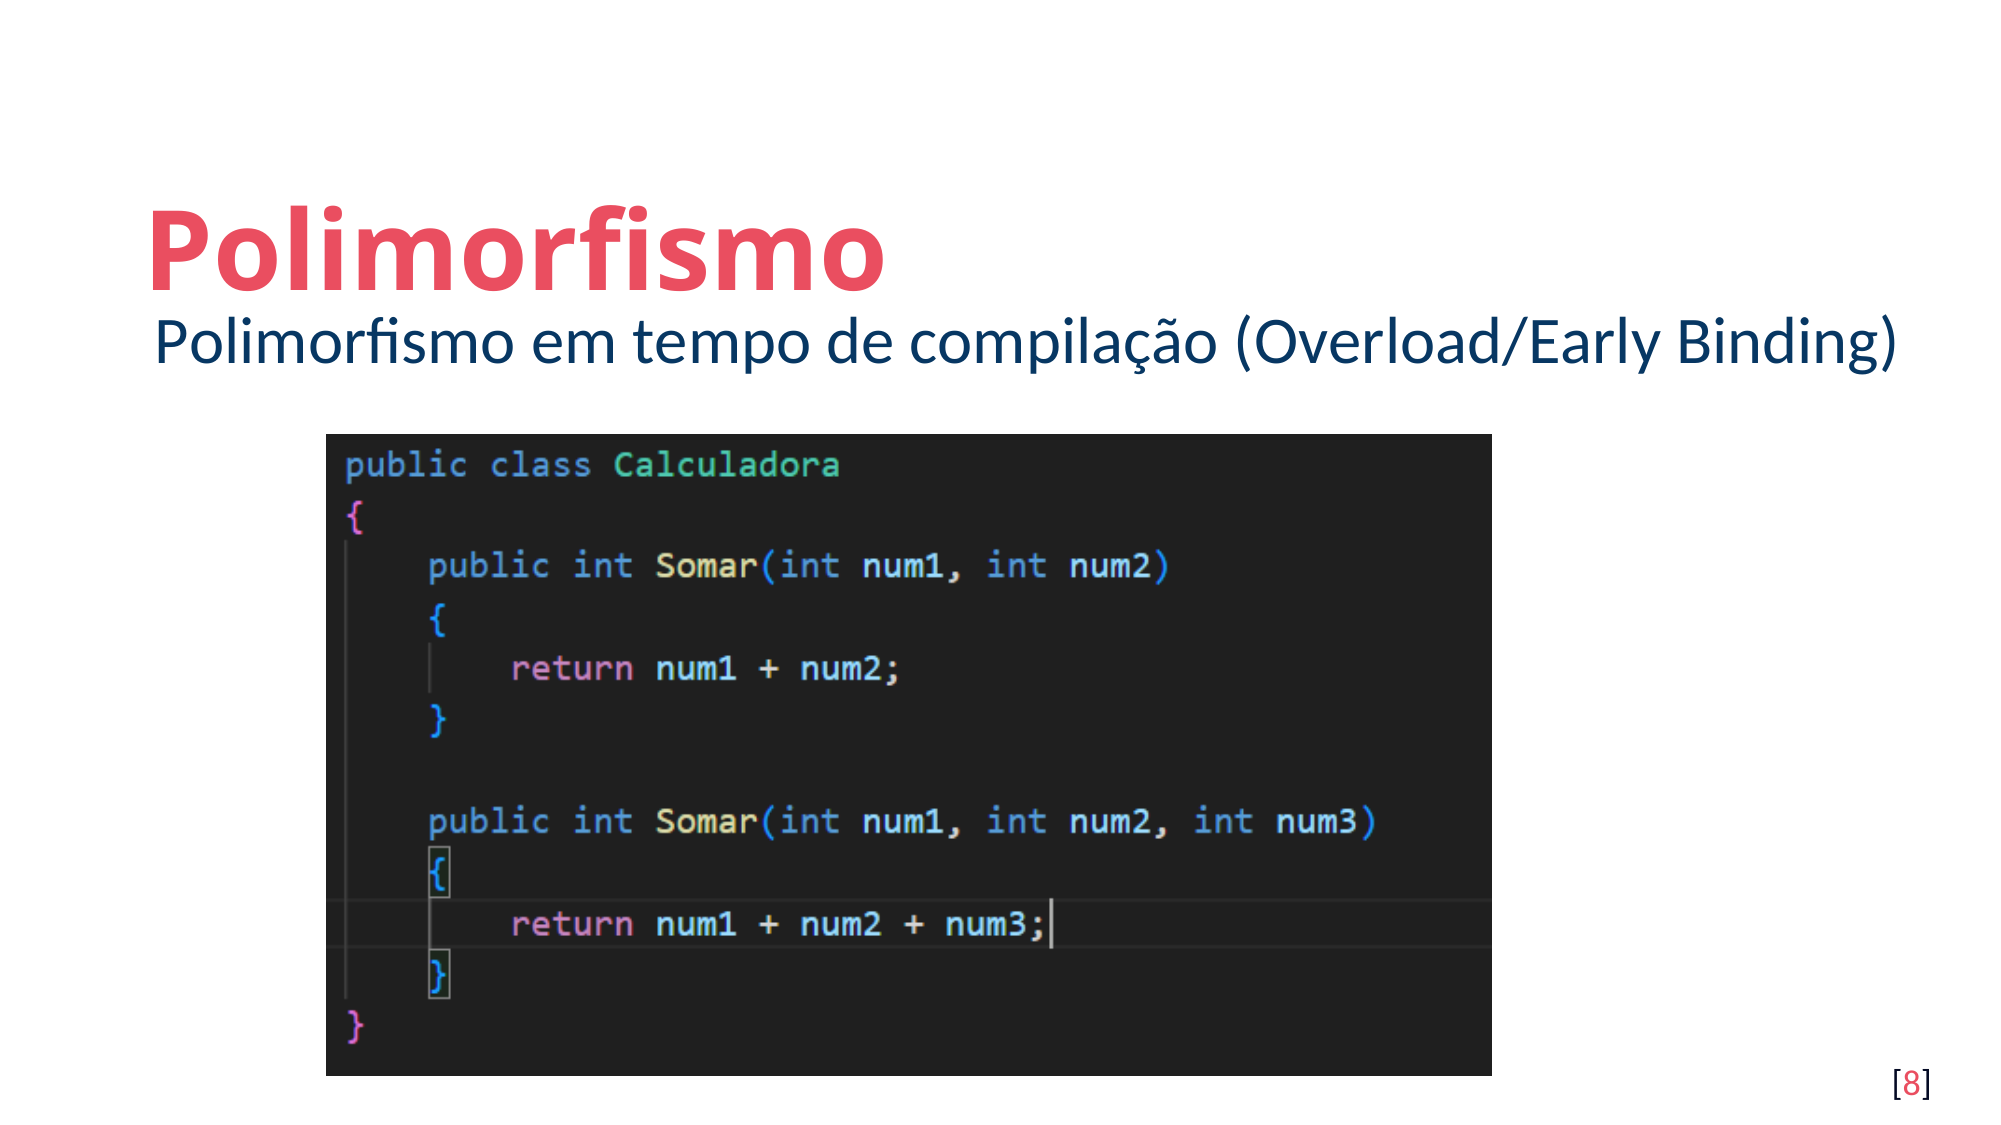

Polimorfismo
Polimorfismo em tempo de compilação (Overload/Early Binding)